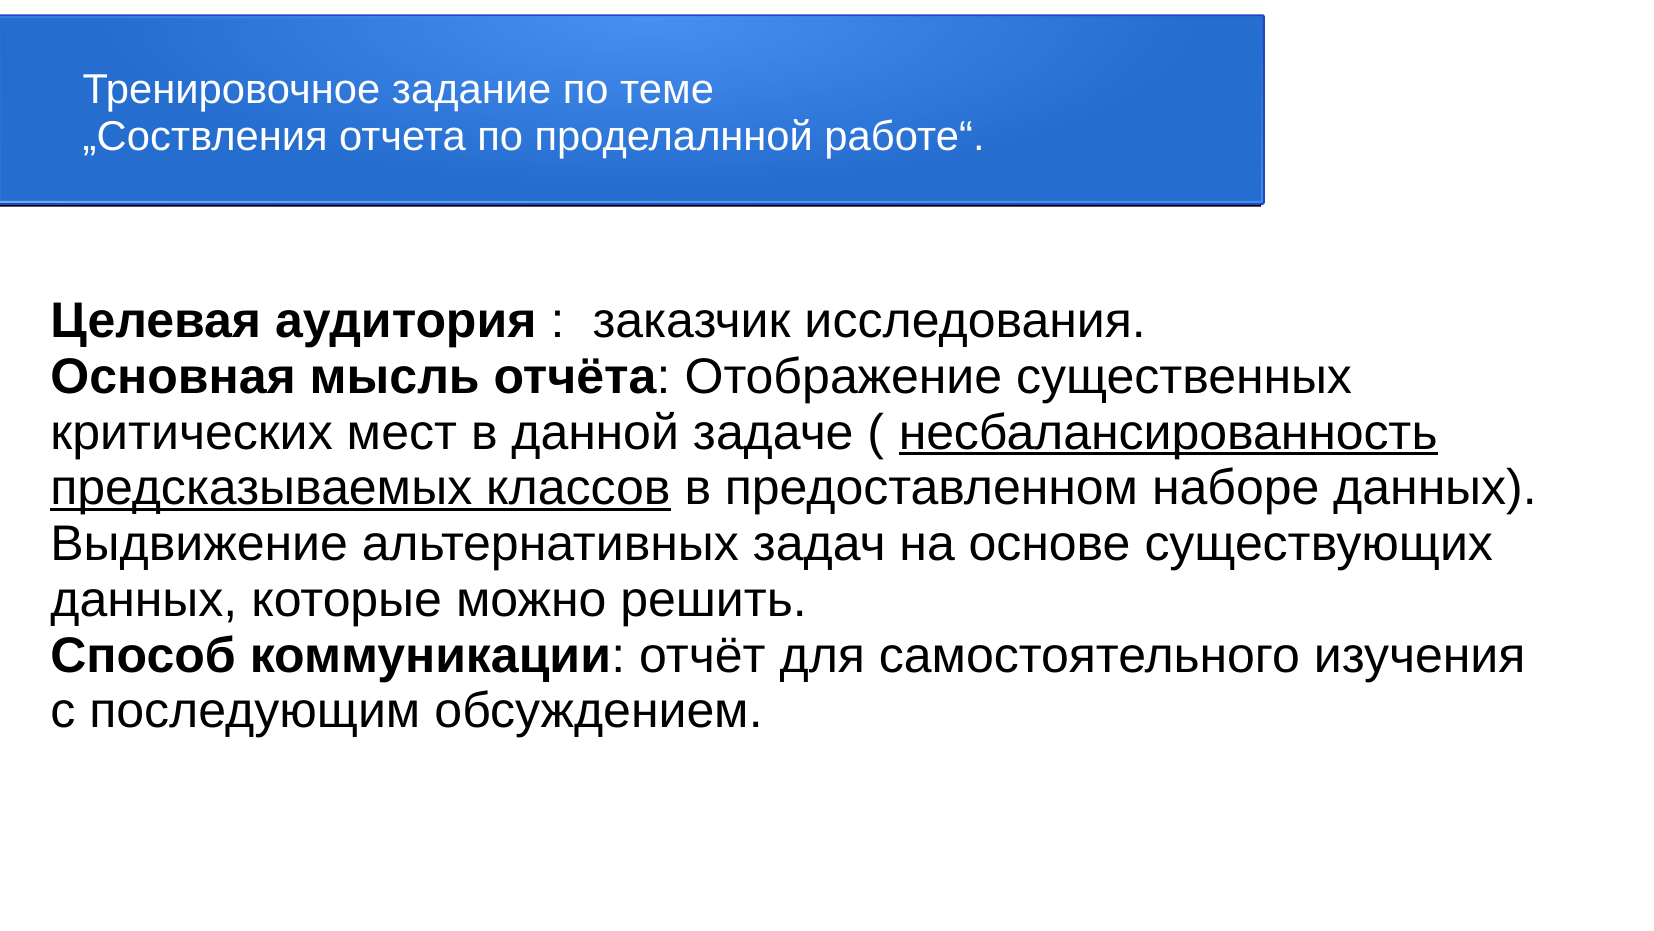

# Тренировочное задание по теме „Cоствления отчета по проделалнной работе“.
“Проведение моделирования классификации вин”
Целевая аудитория : заказчик исследования.
Основная мысль отчёта: Отображение существенных критических мест в данной задаче ( несбалансированность предсказываемых классов в предоставленном наборе данных). Выдвижение альтернативных задач на основе существующих данных, которые можно решить.
Способ коммуникации: отчёт для самостоятельного изучения с последующим обсуждением.